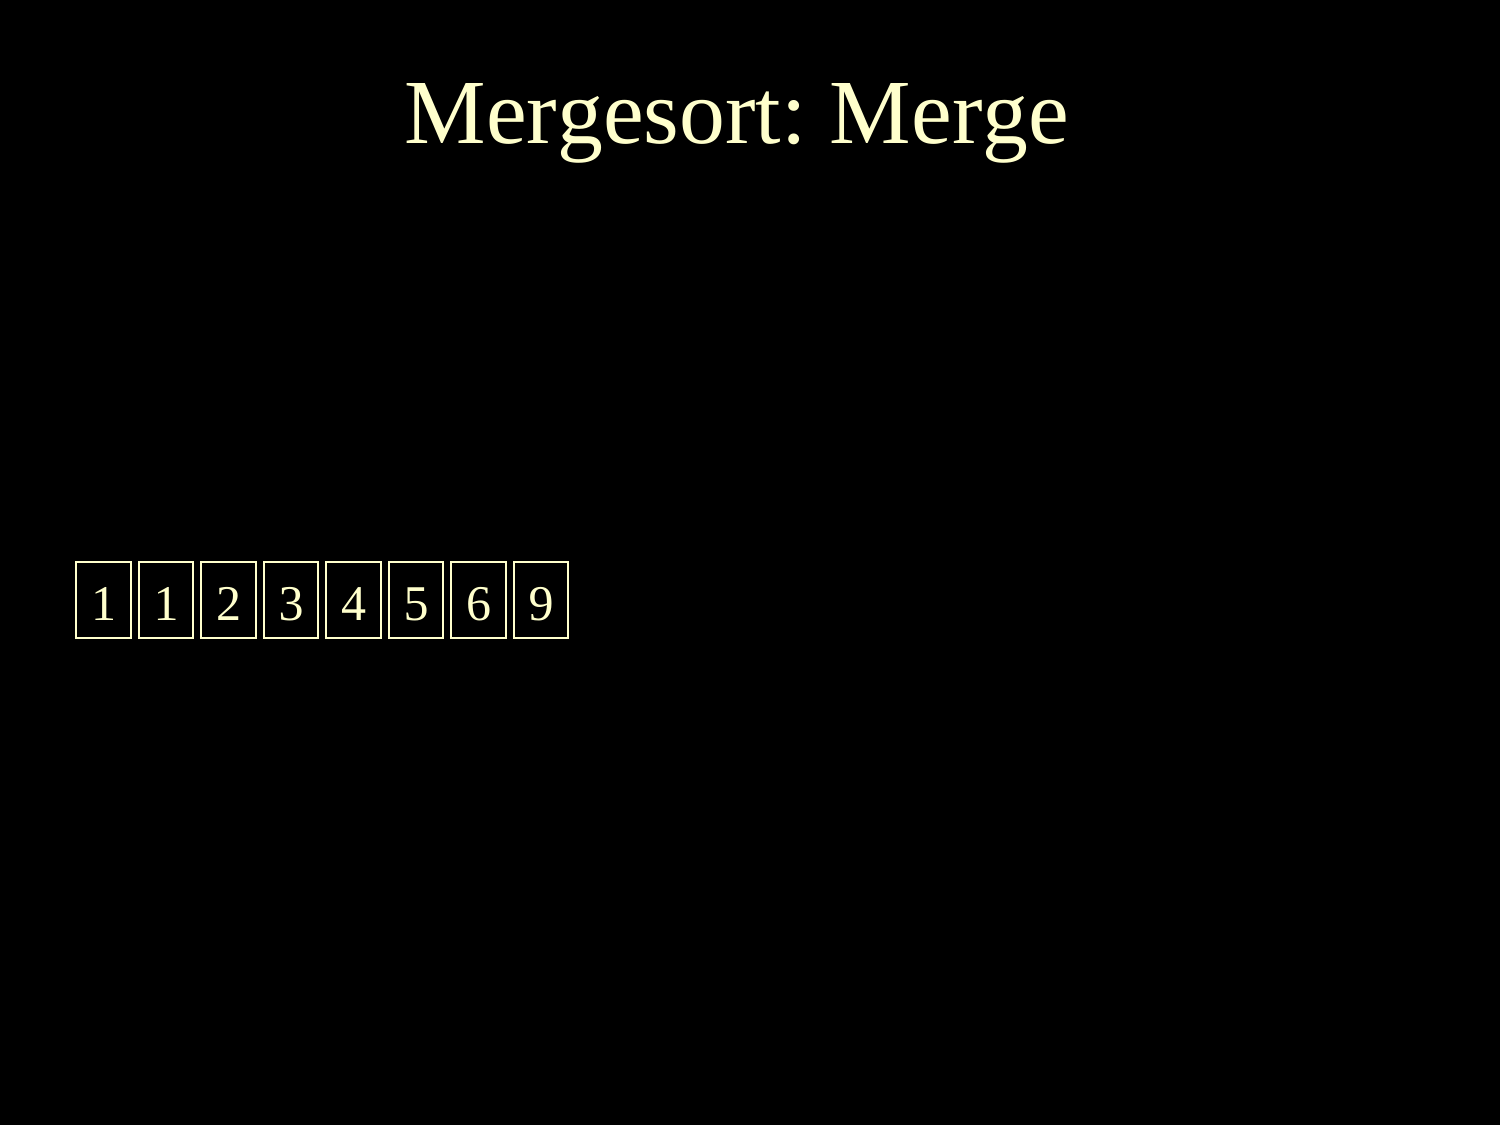

# Mergesort: Merge
1
1
2
3
4
5
6
9